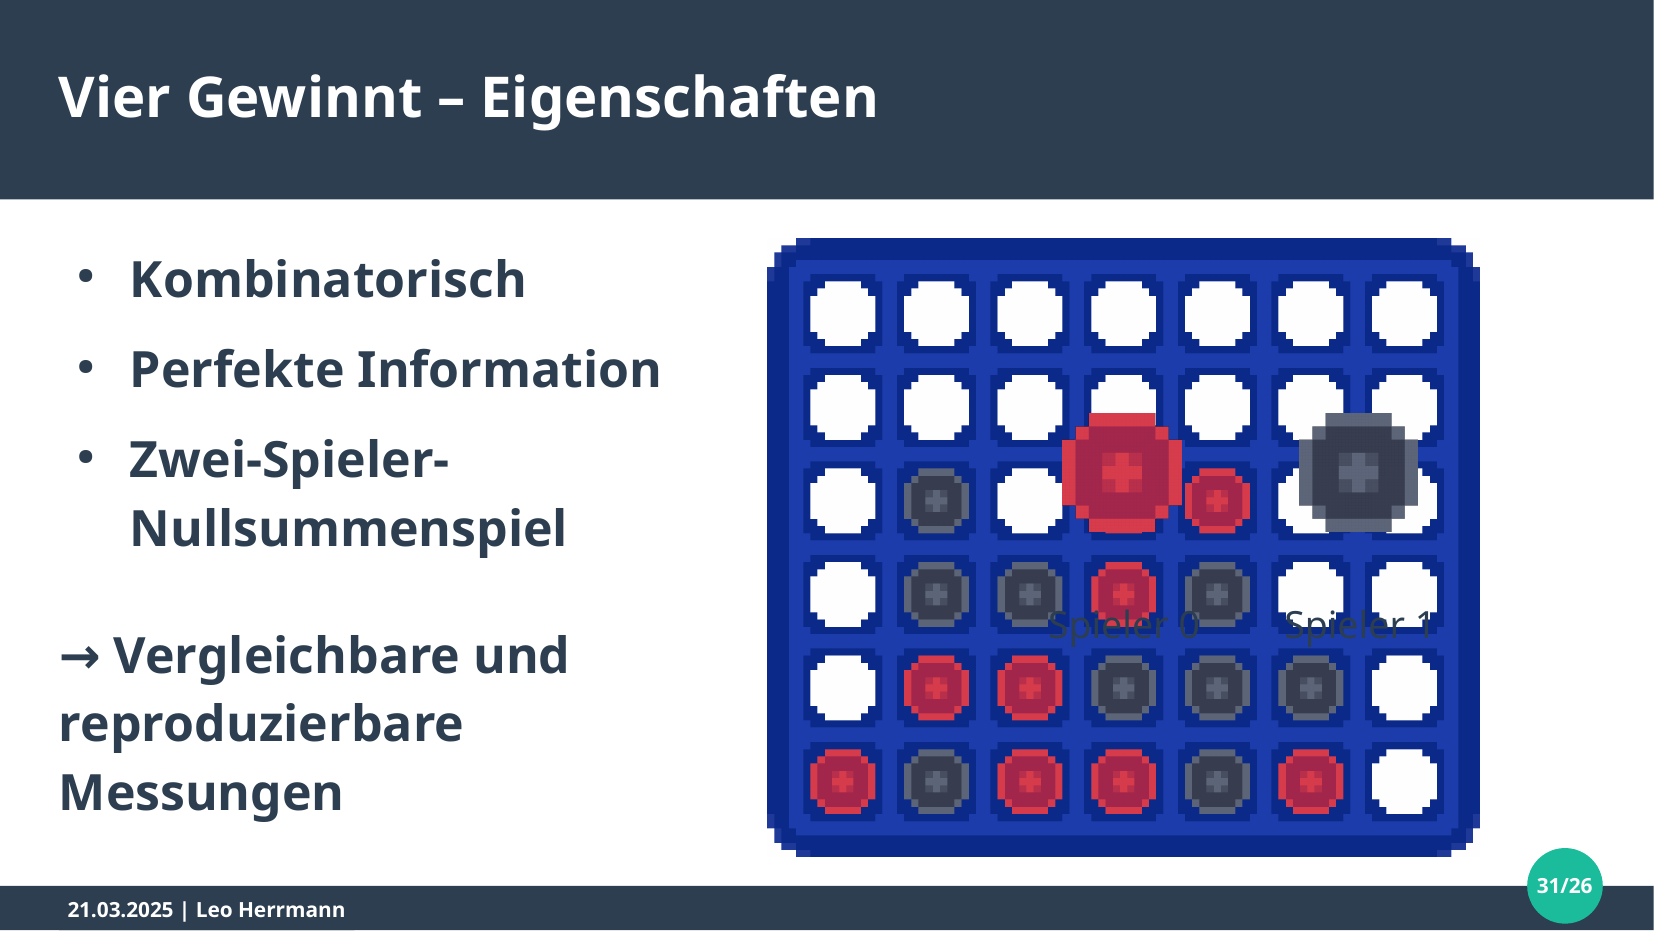

# Vier Gewinnt – Eigenschaften
Kombinatorisch
Perfekte Information
Zwei-Spieler-Nullsummenspiel
Spieler 0
Spieler 1
→ Vergleichbare und reproduzierbare Messungen